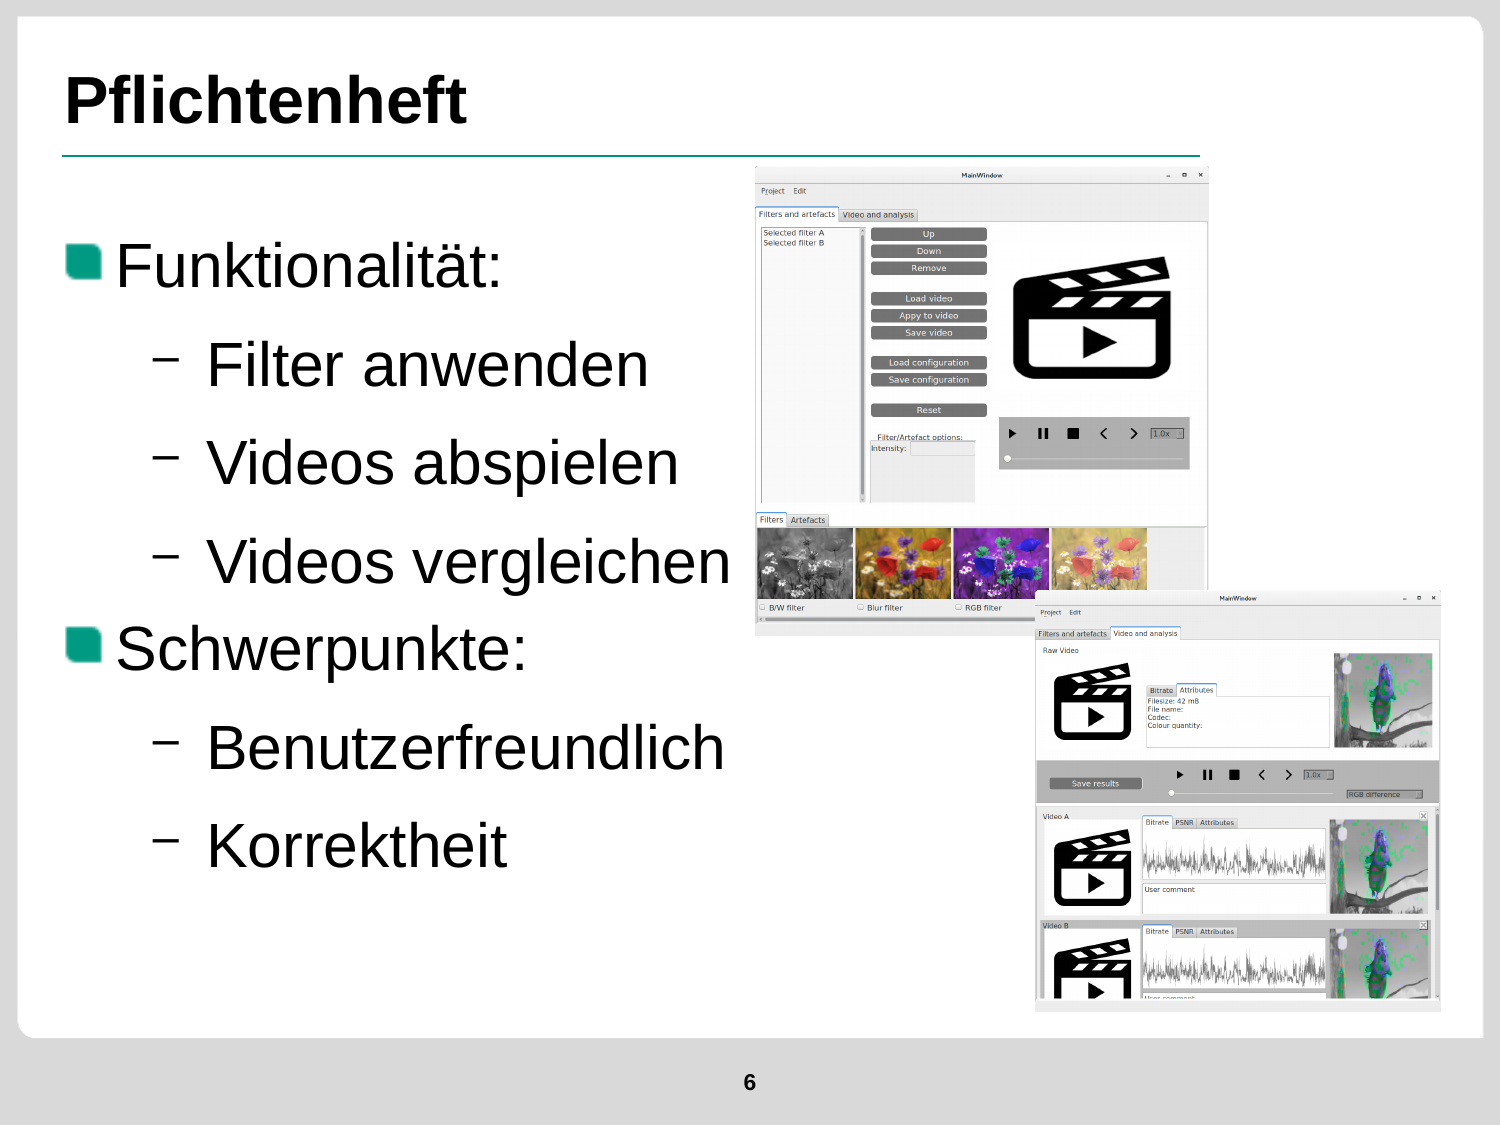

# Pflichtenheft
Funktionalität:
Filter anwenden
Videos abspielen
Videos vergleichen
Schwerpunkte:
Benutzerfreundlich
Korrektheit